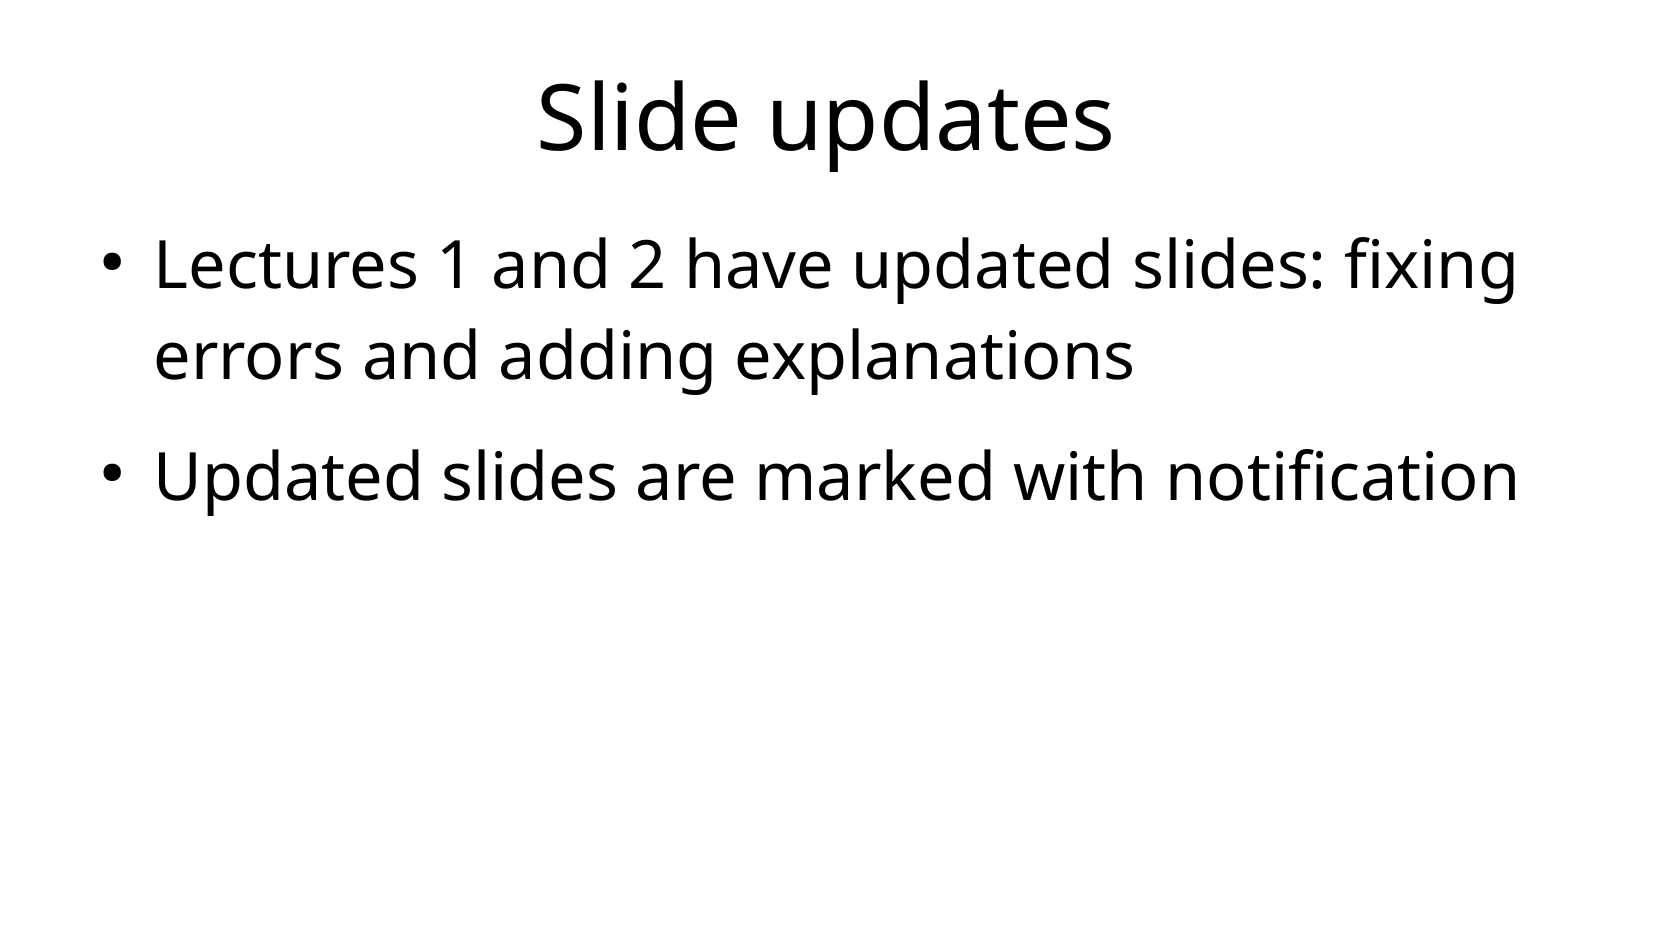

# Slide updates
Lectures 1 and 2 have updated slides: fixing errors and adding explanations
Updated slides are marked with notification